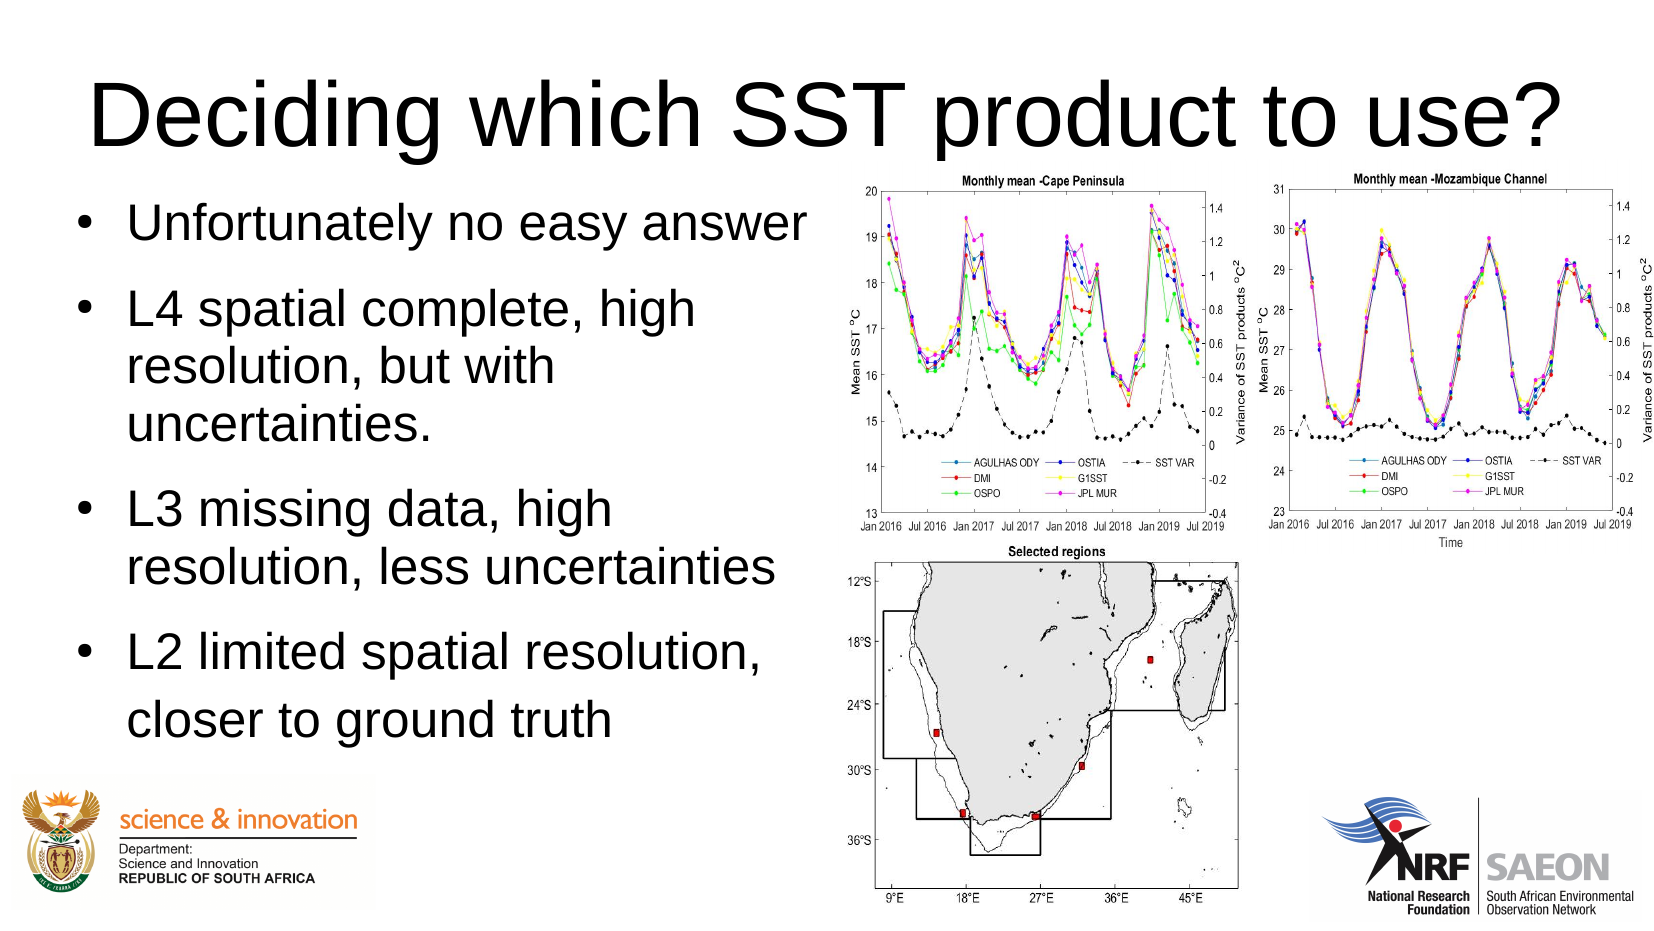

# Deciding which SST product to use?
Unfortunately no easy answer
L4 spatial complete, high resolution, but with uncertainties.
L3 missing data, high resolution, less uncertainties
L2 limited spatial resolution, closer to ground truth